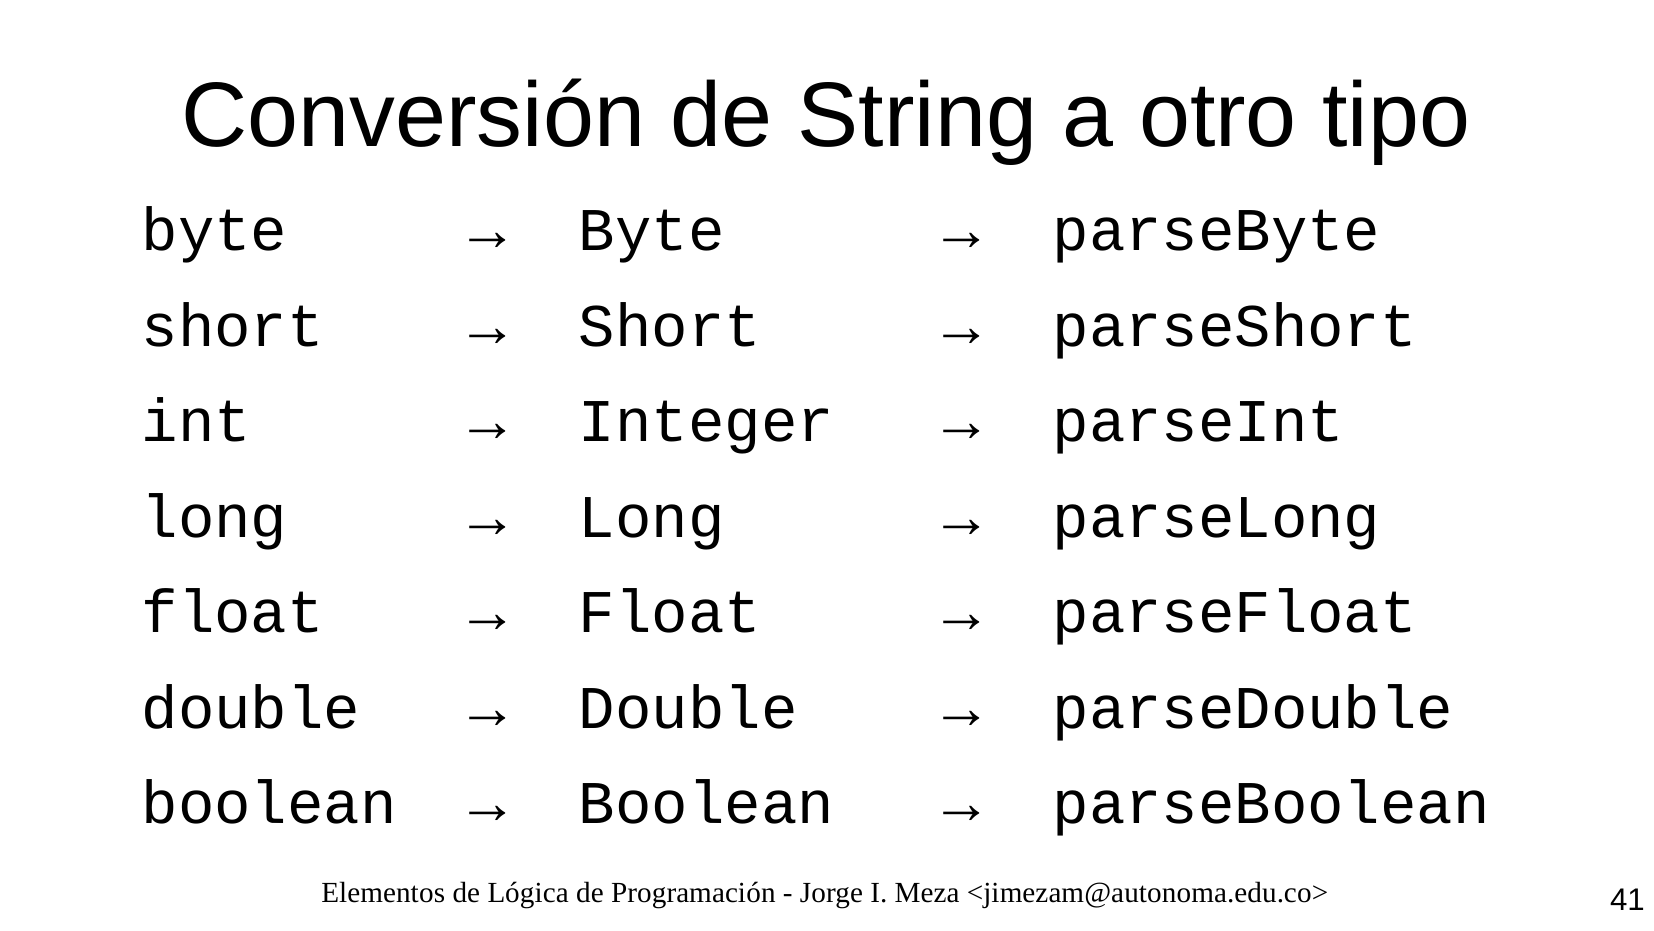

# Conversión de String a otro tipo
byte → Byte → parseByte
short → Short → parseShort
int → Integer → parseInt
long → Long → parseLong
float → Float → parseFloat
double → Double → parseDouble
boolean → Boolean → parseBoolean
Elementos de Lógica de Programación - Jorge I. Meza <jimezam@autonoma.edu.co>